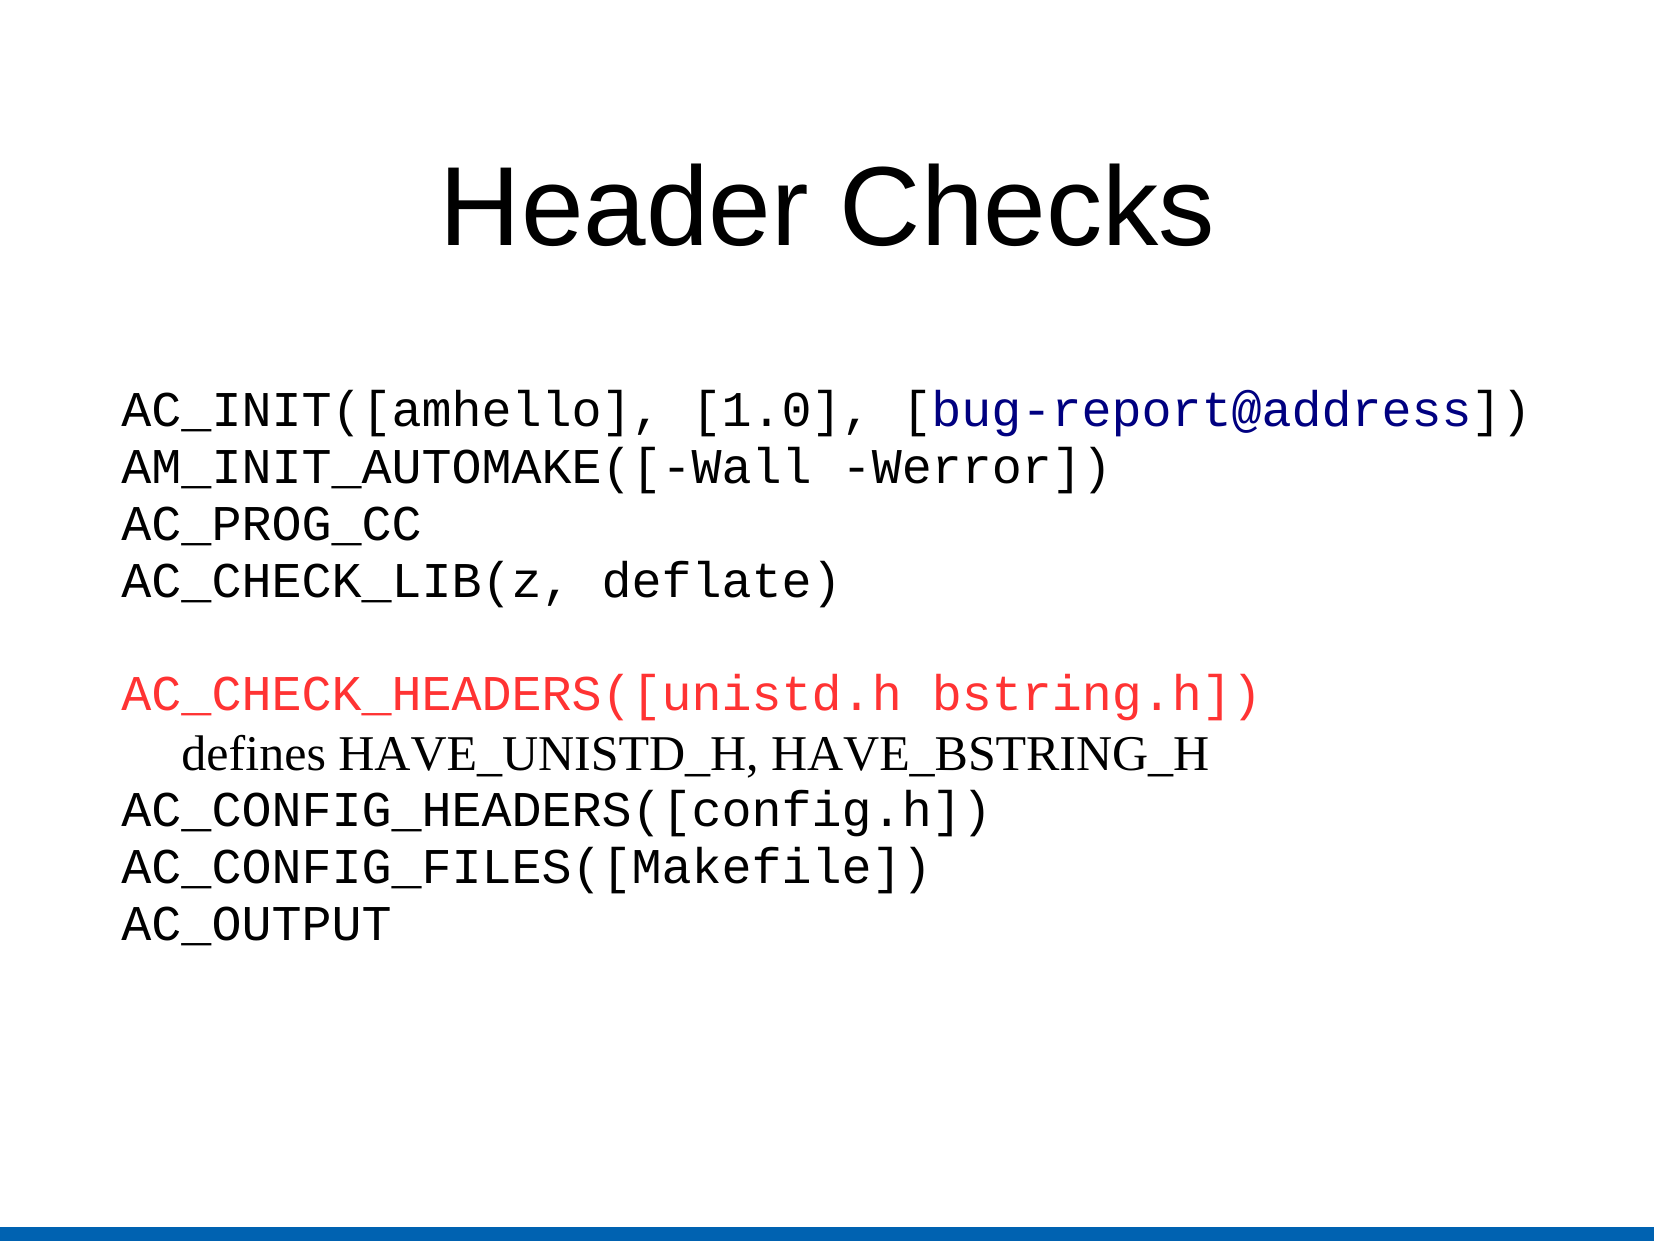

# Header Checks
AC_INIT([amhello], [1.0], [bug-report@address])
AM_INIT_AUTOMAKE([-Wall -Werror])
AC_PROG_CC
AC_CHECK_LIB(z, deflate)
AC_CHECK_HEADERS([unistd.h bstring.h])
 defines HAVE_UNISTD_H, HAVE_BSTRING_H
AC_CONFIG_HEADERS([config.h])
AC_CONFIG_FILES([Makefile])
AC_OUTPUT